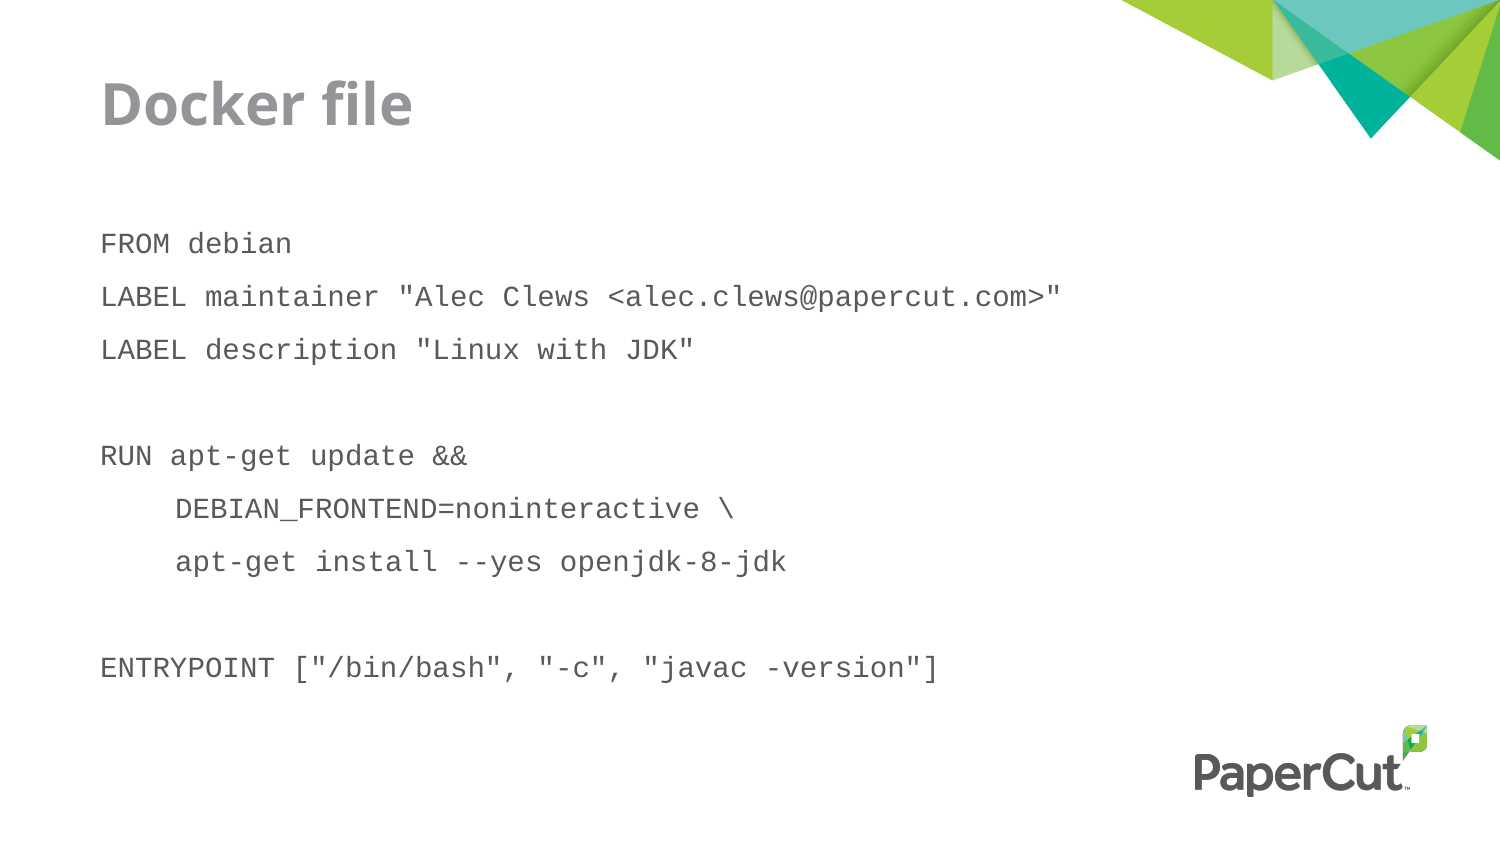

# Docker file
FROM debian
LABEL maintainer "Alec Clews <alec.clews@papercut.com>"
LABEL description "Linux with JDK"
RUN apt-get update &&
DEBIAN_FRONTEND=noninteractive \
apt-get install --yes openjdk-8-jdk
ENTRYPOINT ["/bin/bash", "-c", "javac -version"]